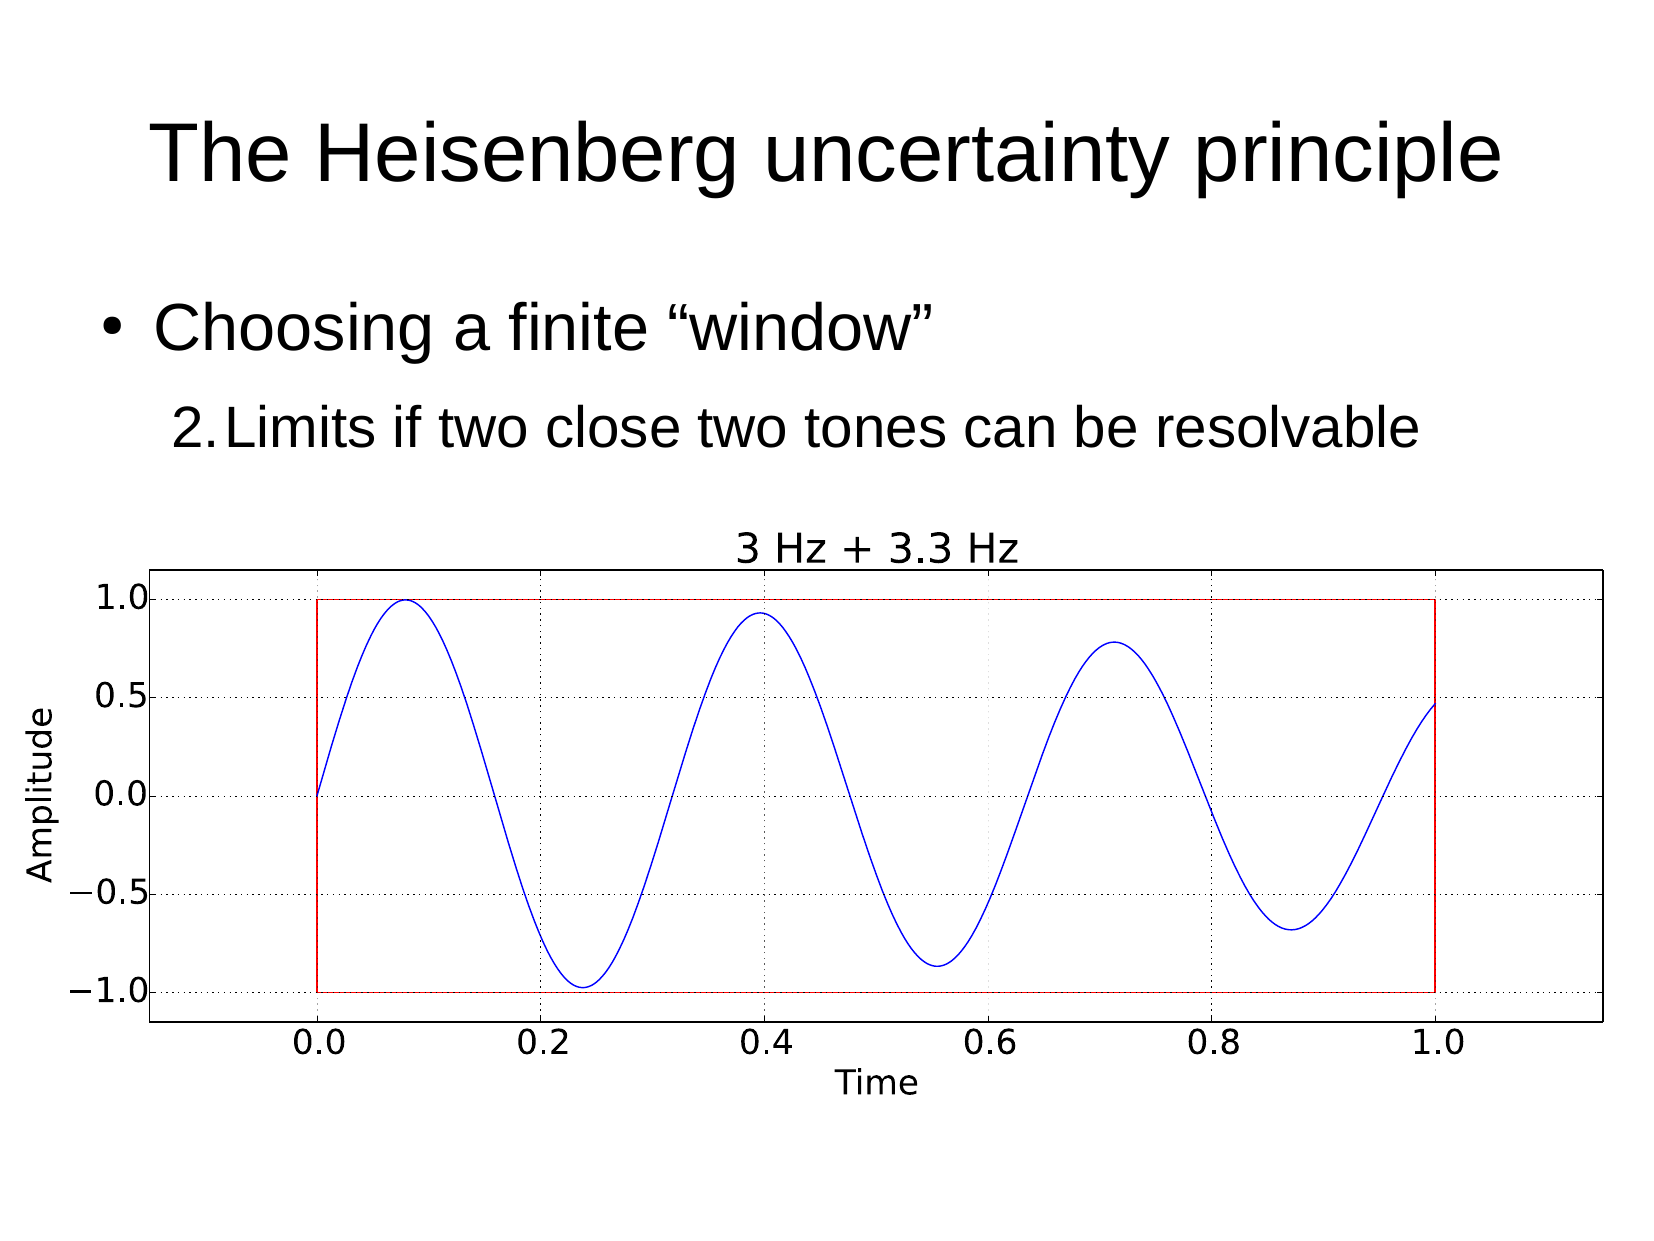

# The Heisenberg uncertainty principle
Choosing a finite “window”
Limits if two close two tones can be resolvable